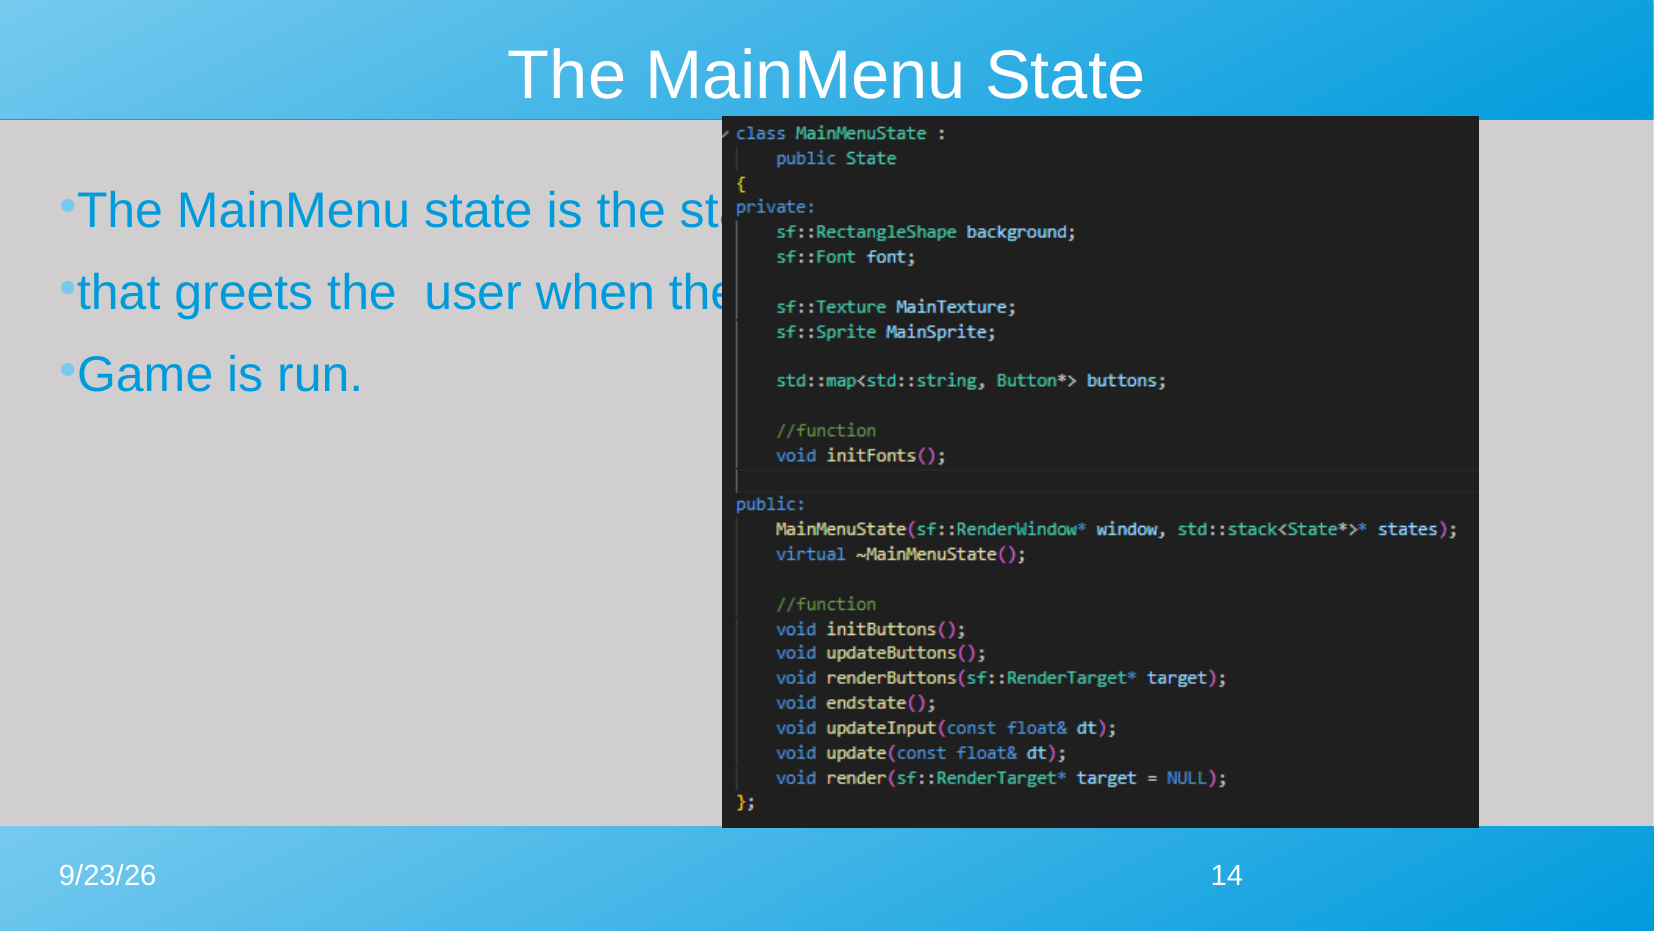

# The MainMenu State
The MainMenu state is the state
that greets the user when the
Game is run.